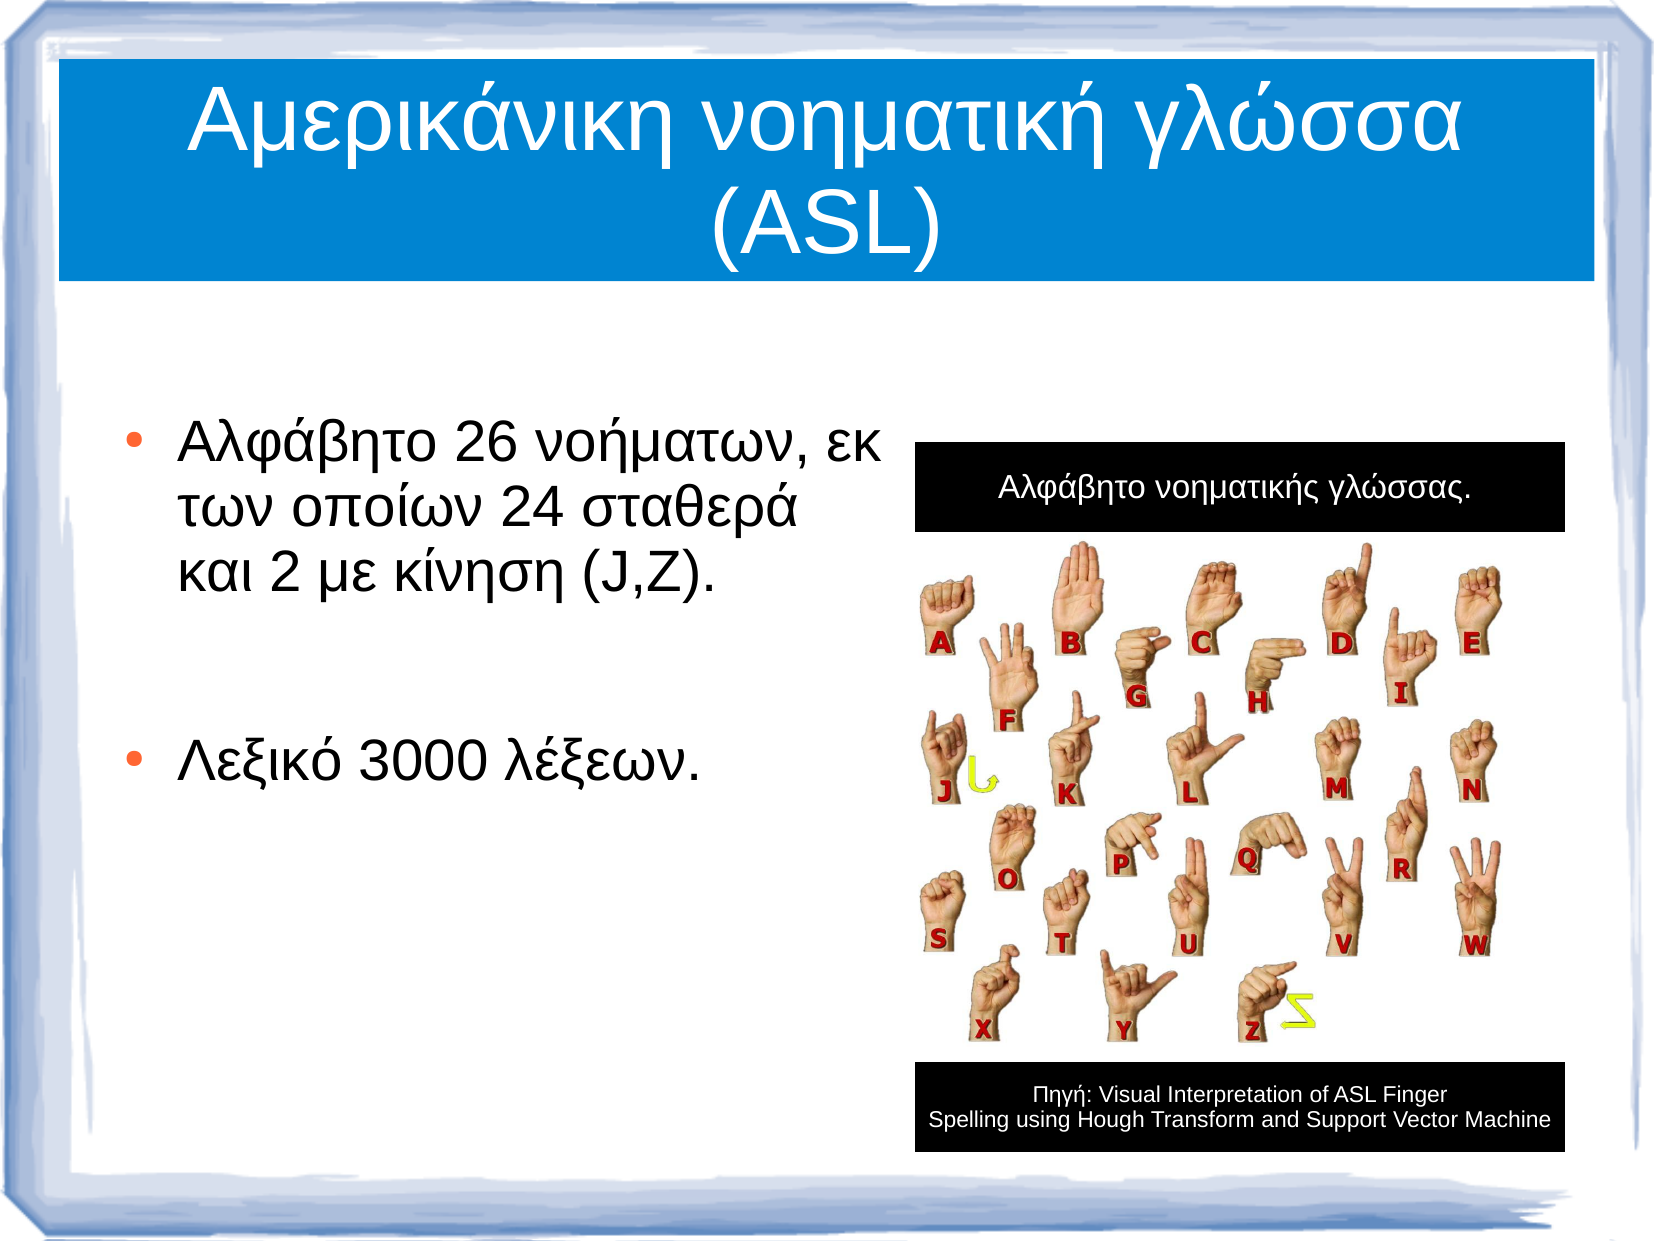

# Αμερικάνικη νοηματική γλώσσα (ASL)
Αλφάβητο 26 νοήματων, εκ
των οποίων 24 σταθερά
και 2 με κίνηση (J,Z).
Λεξικό 3000 λέξεων.
Αλφάβητο νοηματικής γλώσσας.
Πηγή: Visual Interpretation of ASL Finger
Spelling using Hough Transform and Support Vector Machine